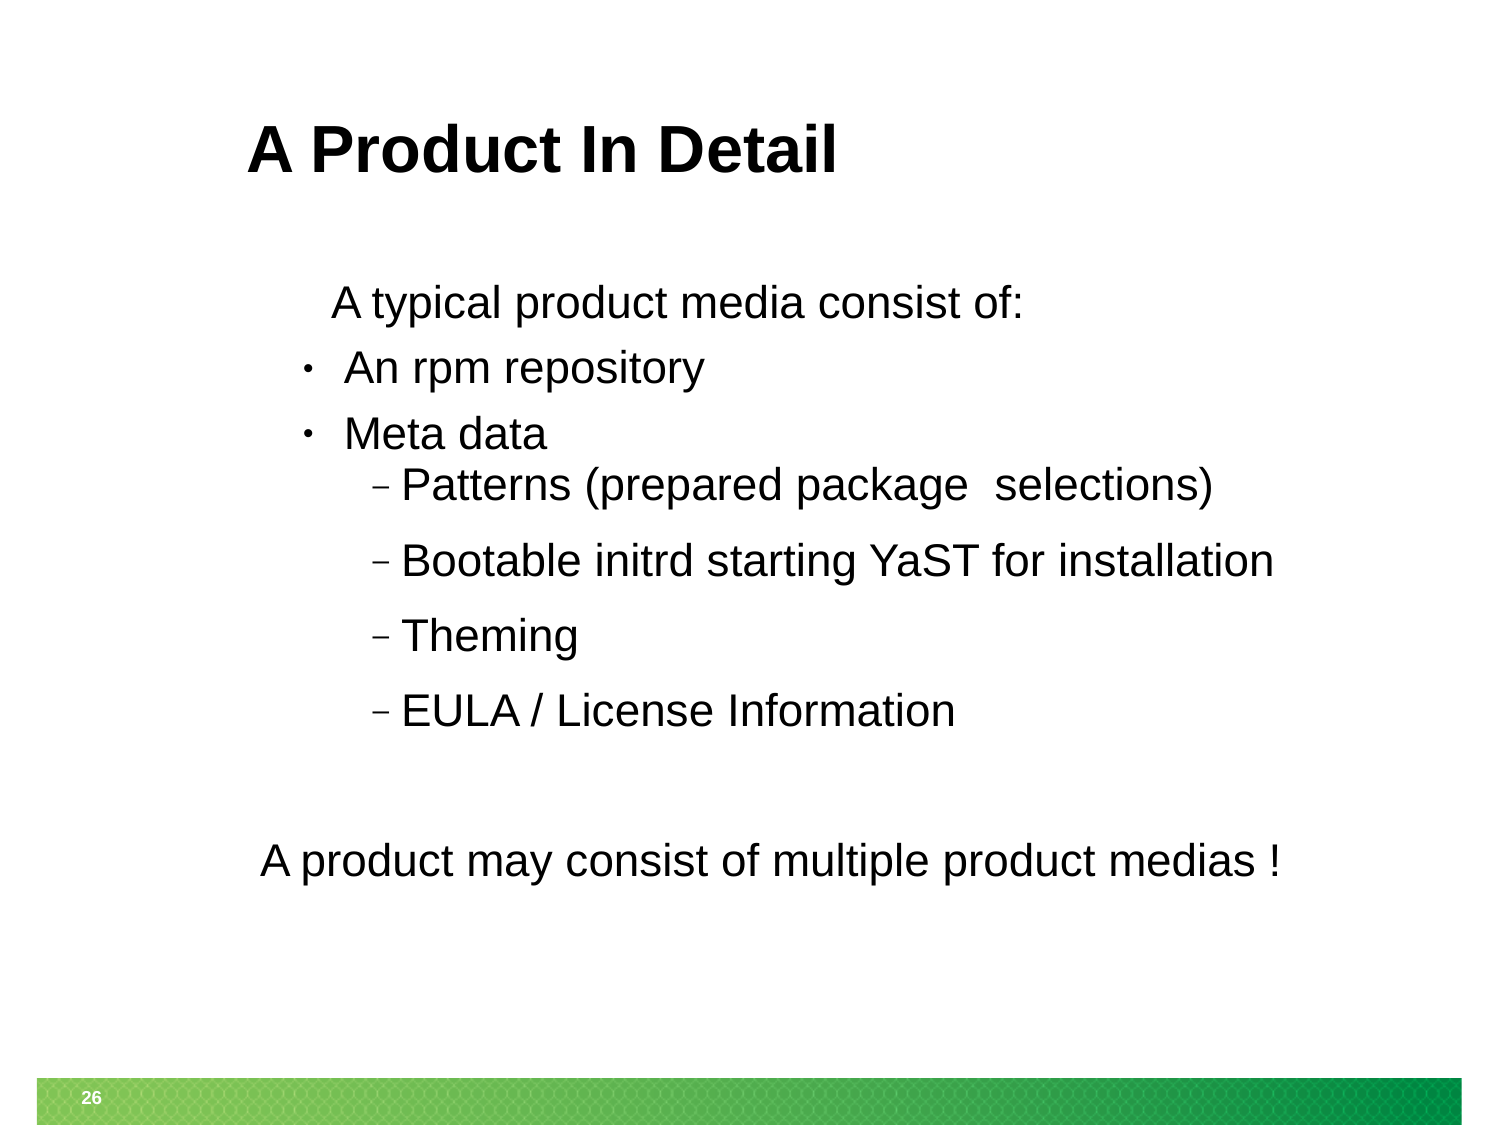

# A Product In Detail
A typical product media consist of:
 An rpm repository
 Meta data
Patterns (prepared package selections)
Bootable initrd starting YaST for installation
Theming
EULA / License Information
A product may consist of multiple product medias !